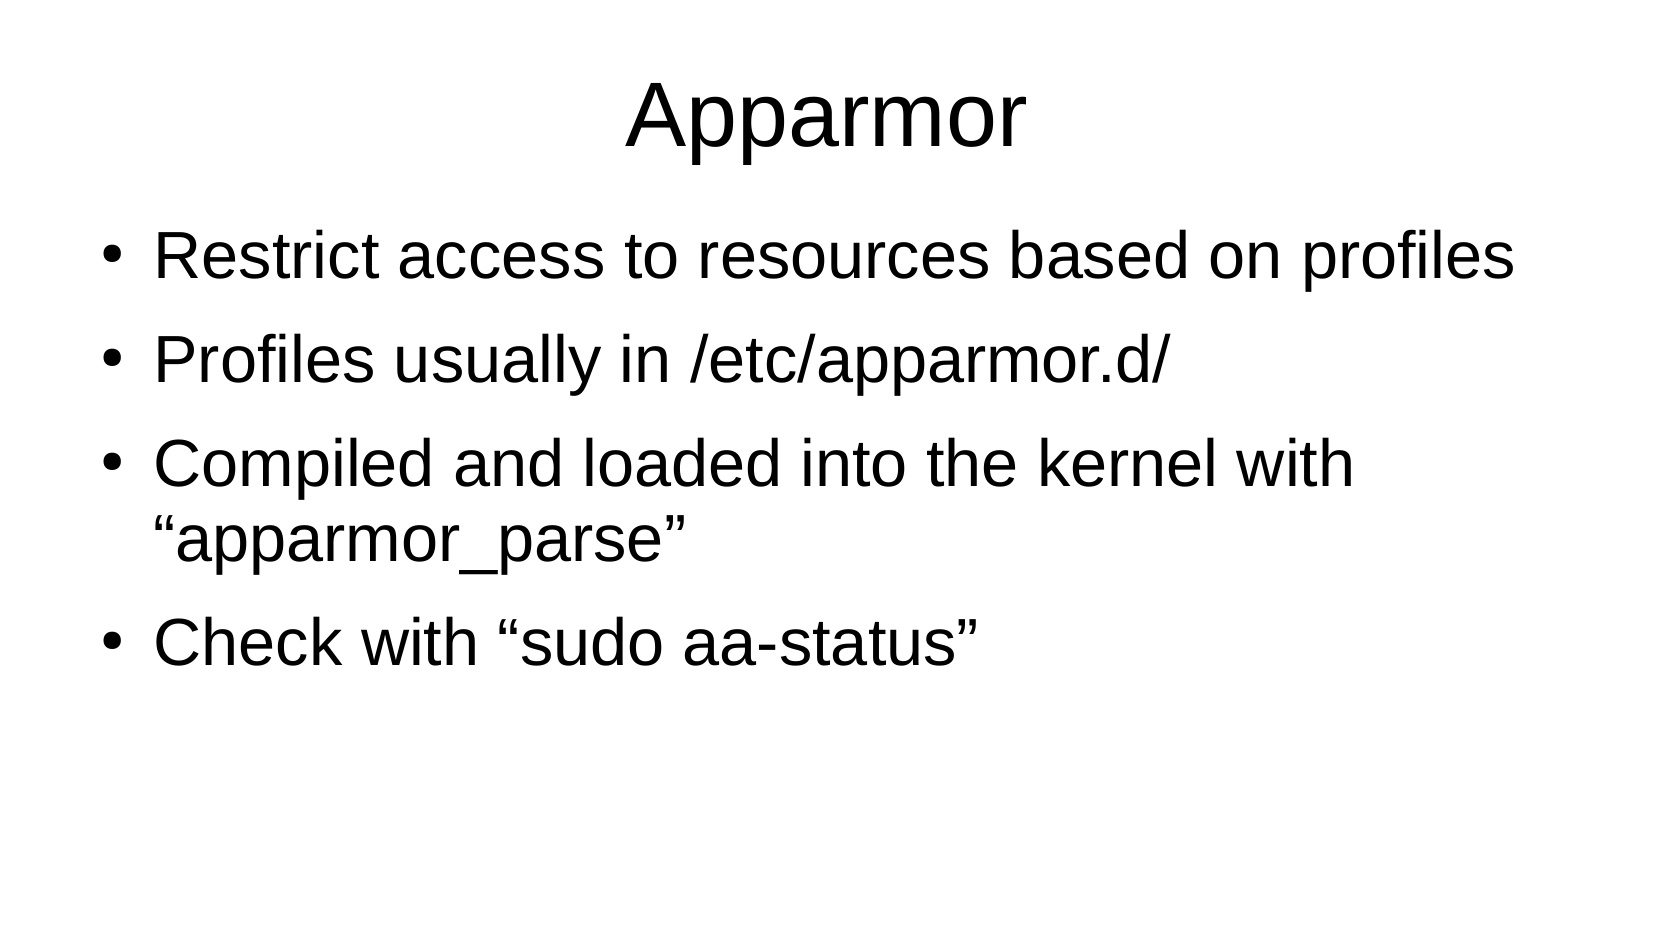

# Apparmor
Restrict access to resources based on profiles
Profiles usually in /etc/apparmor.d/
Compiled and loaded into the kernel with “apparmor_parse”
Check with “sudo aa-status”